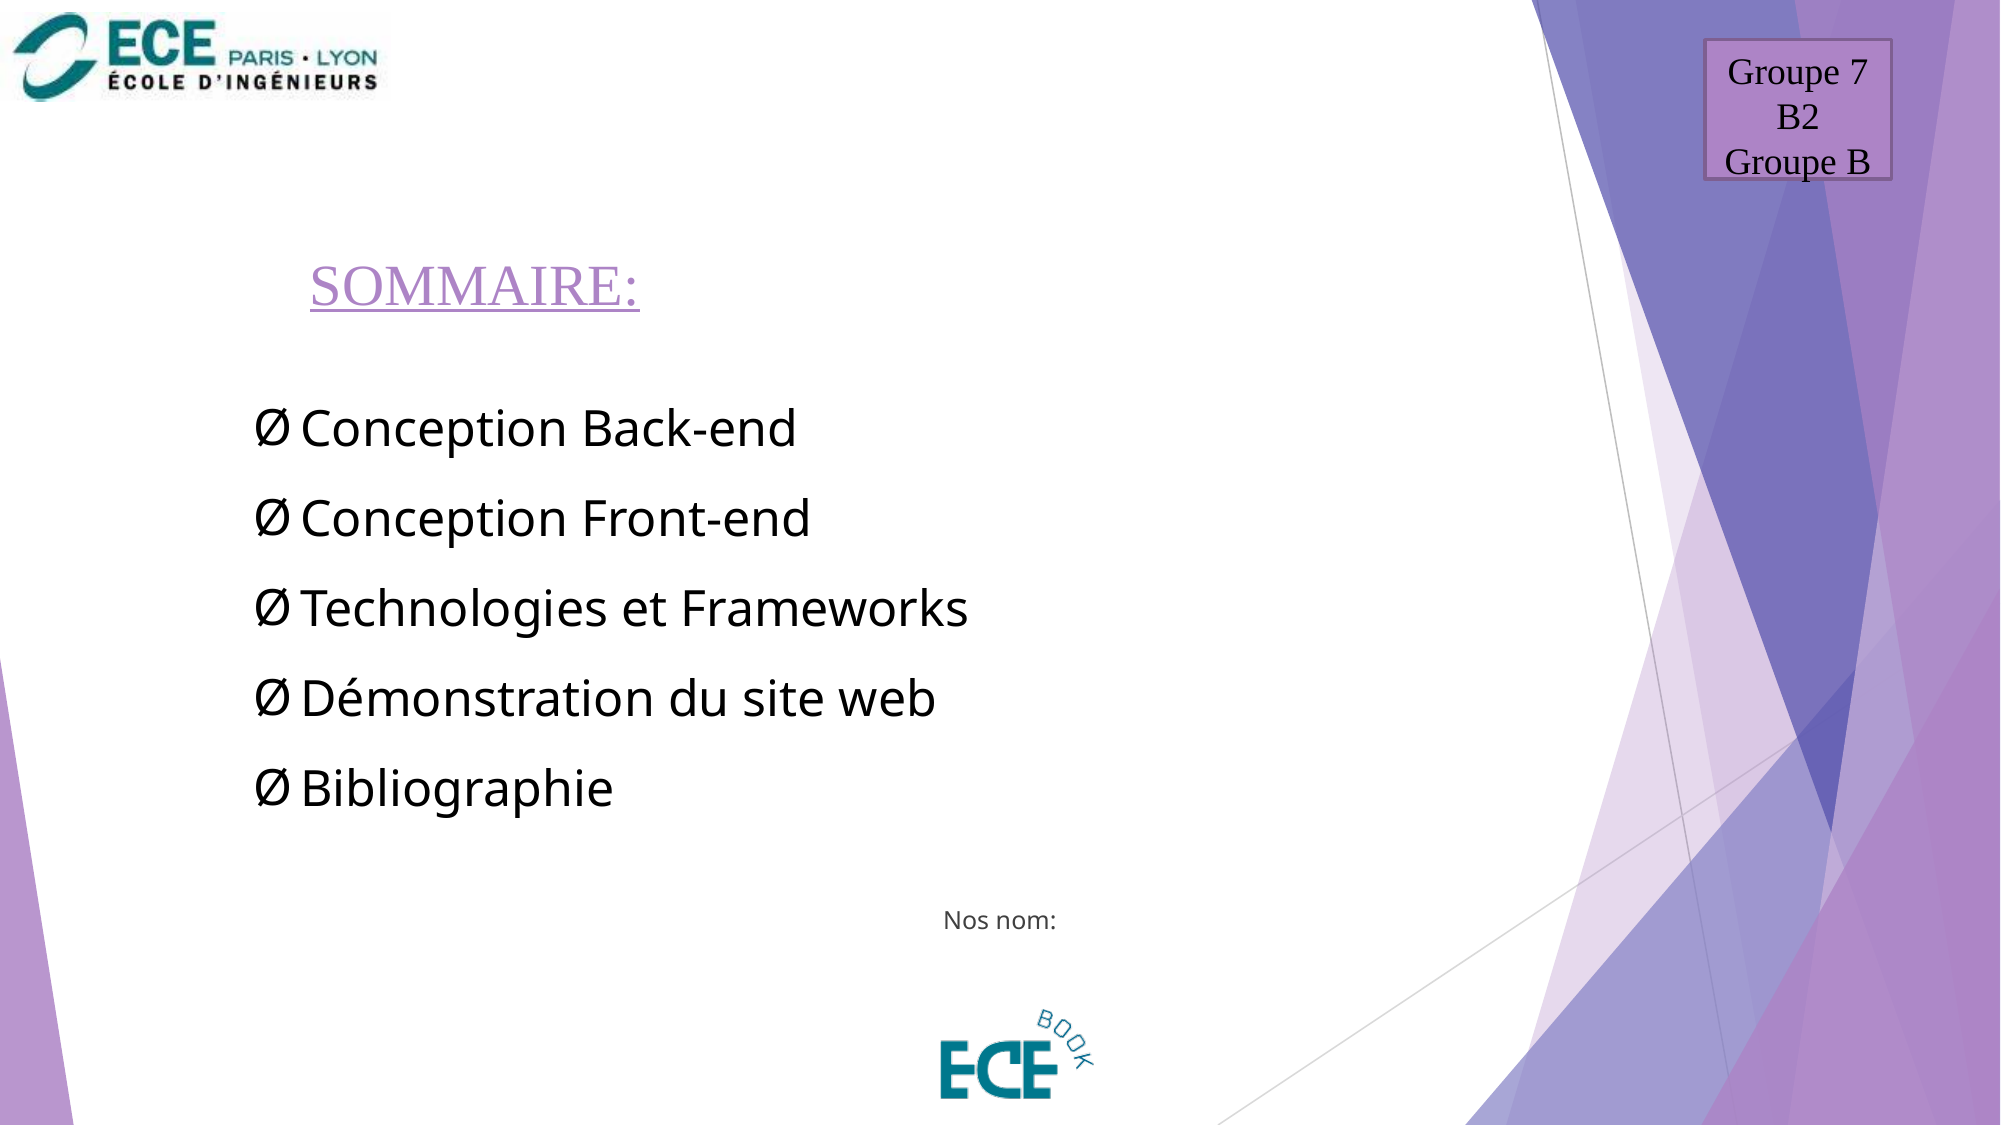

Groupe 7
B2 Groupe B
# SOMMAIRE:
Conception Back-end
Conception Front-end
Technologies et Frameworks
Démonstration du site web
Bibliographie
Nos nom: